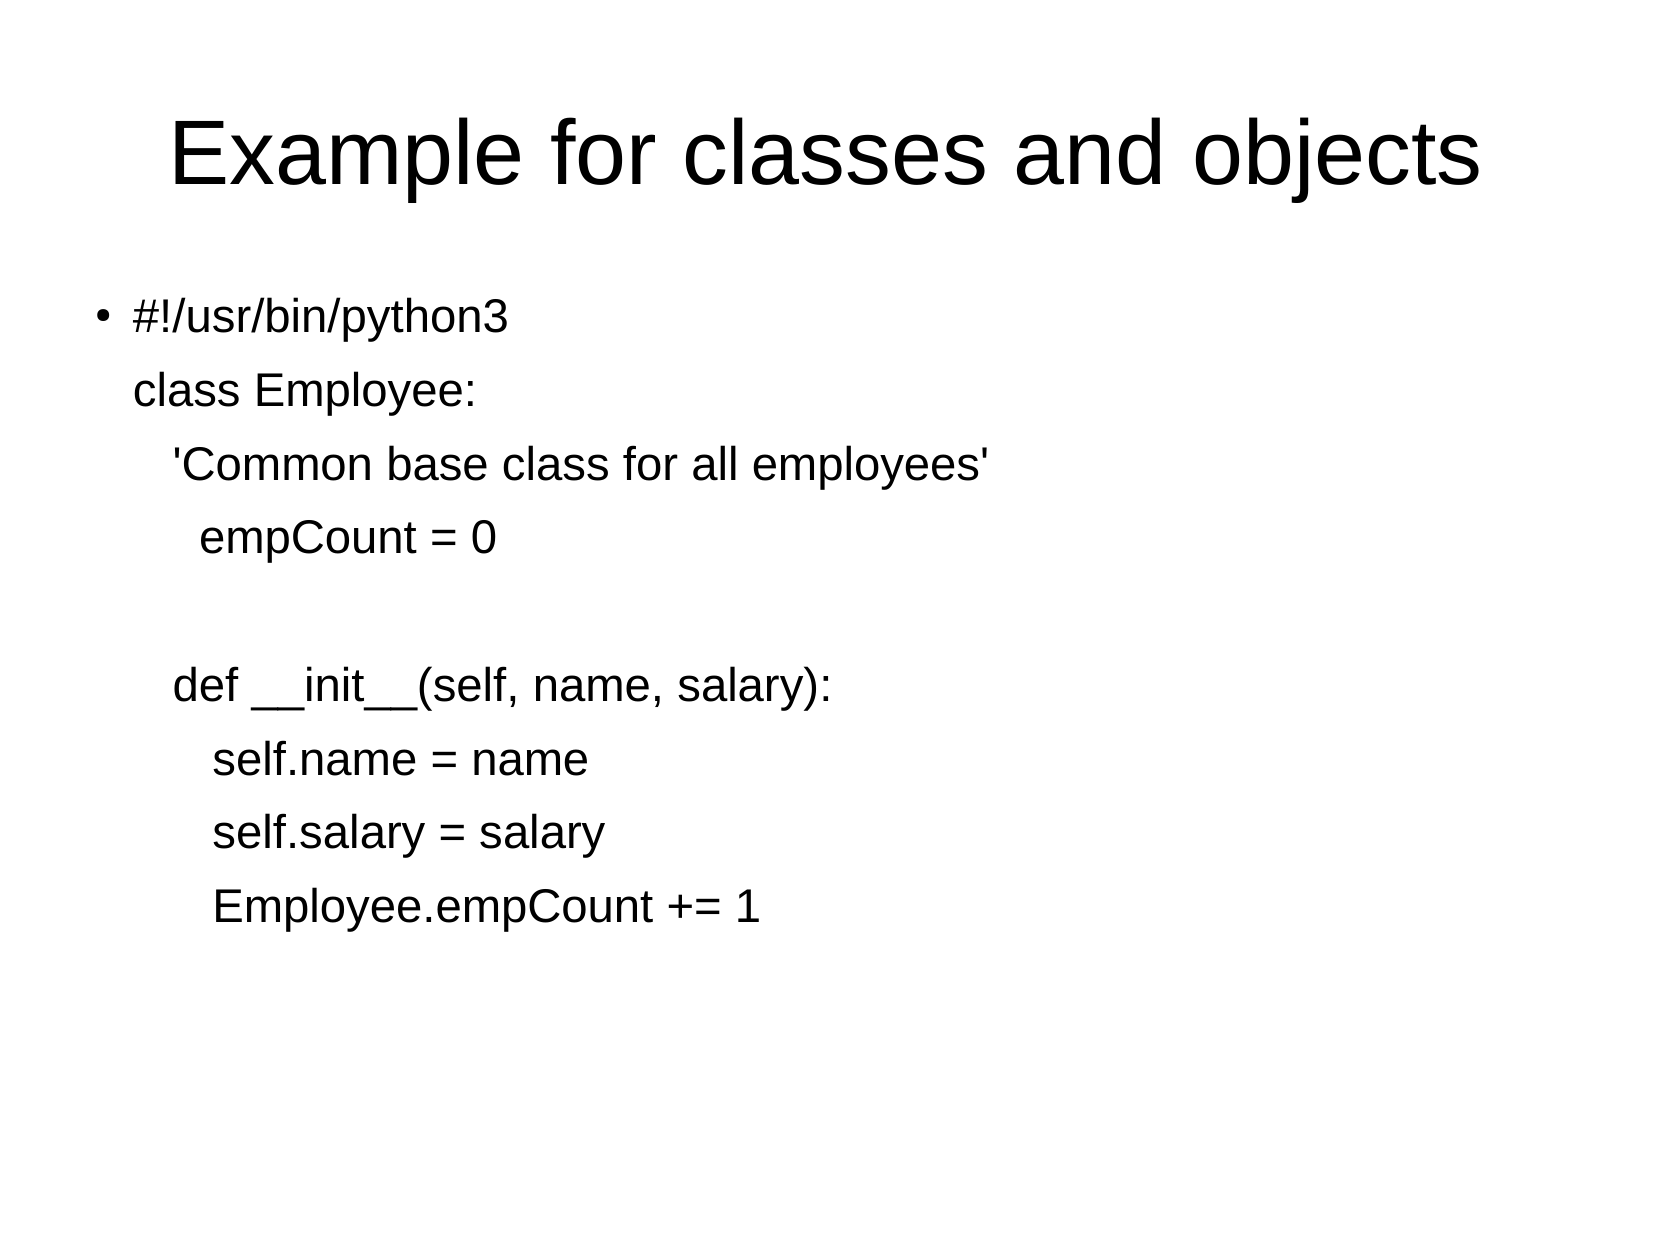

# Example for classes and objects
#!/usr/bin/python3
class Employee:
 'Common base class for all employees'
 empCount = 0
 def __init__(self, name, salary):
 self.name = name
 self.salary = salary
 Employee.empCount += 1